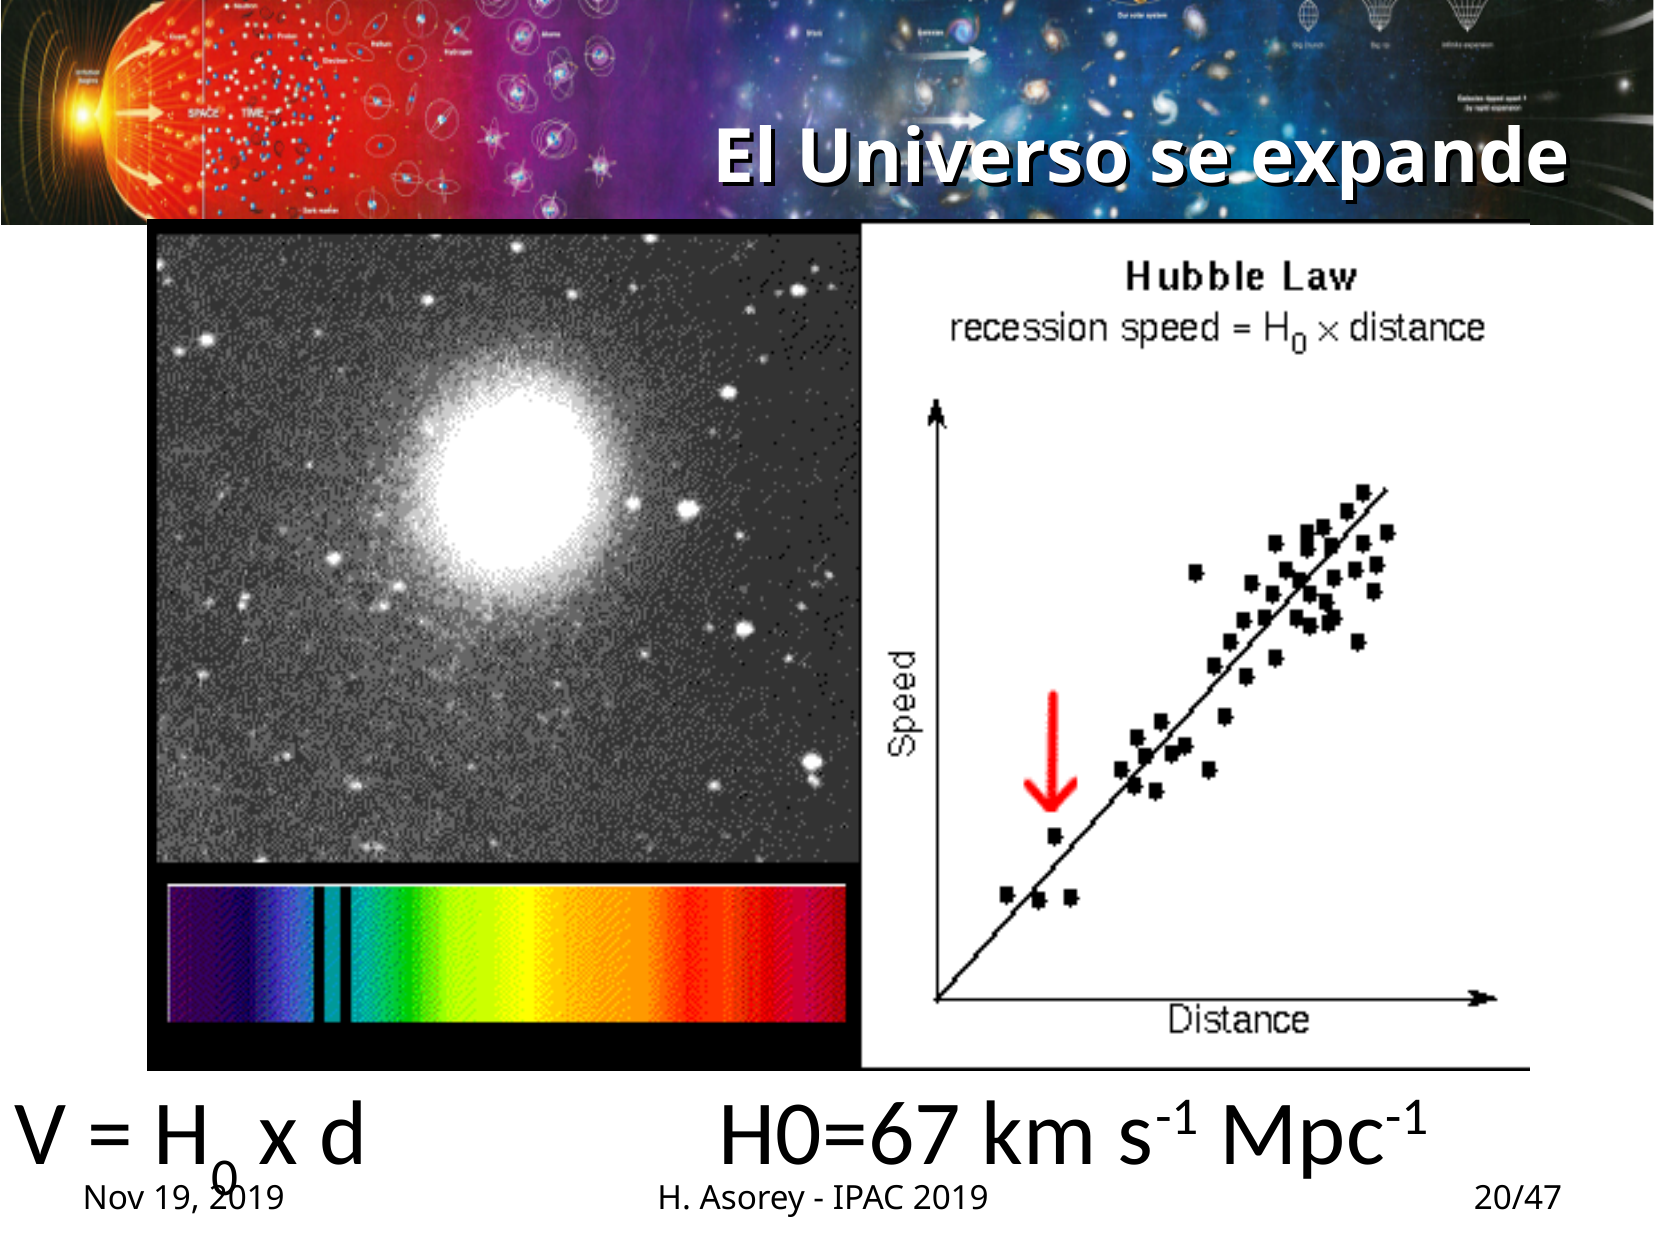

# El Universo se expande
V = H0 x d H0=67 km s-1 Mpc-1
Nov 19, 2019
H. Asorey - IPAC 2019
20